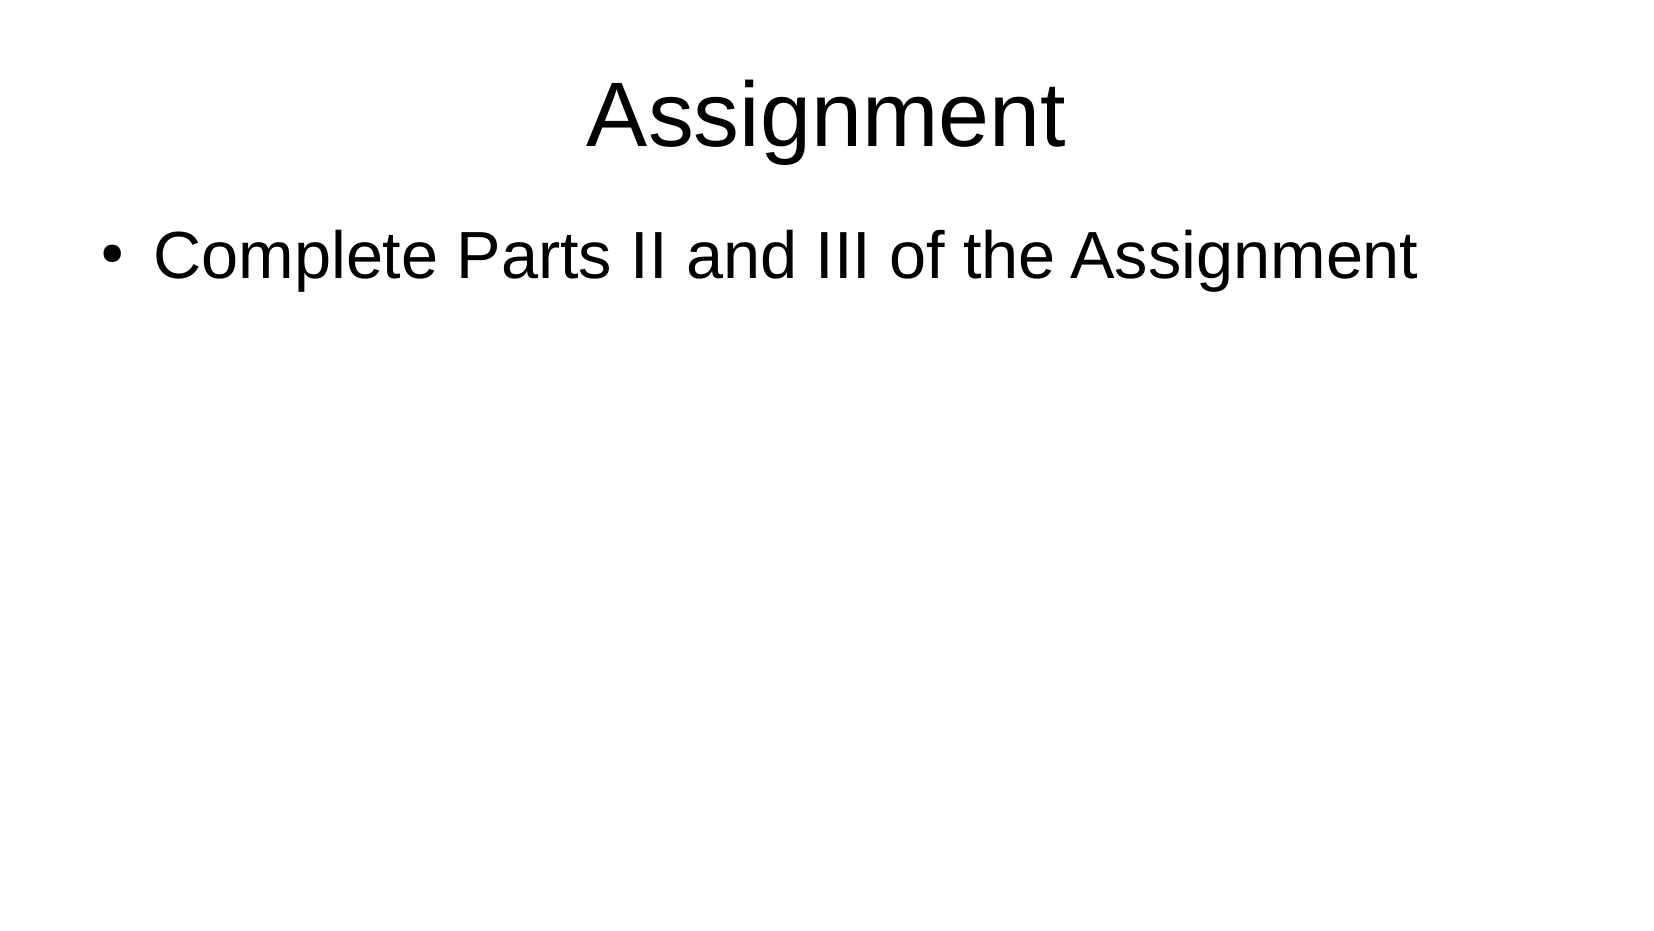

# Assignment
Complete Parts II and III of the Assignment